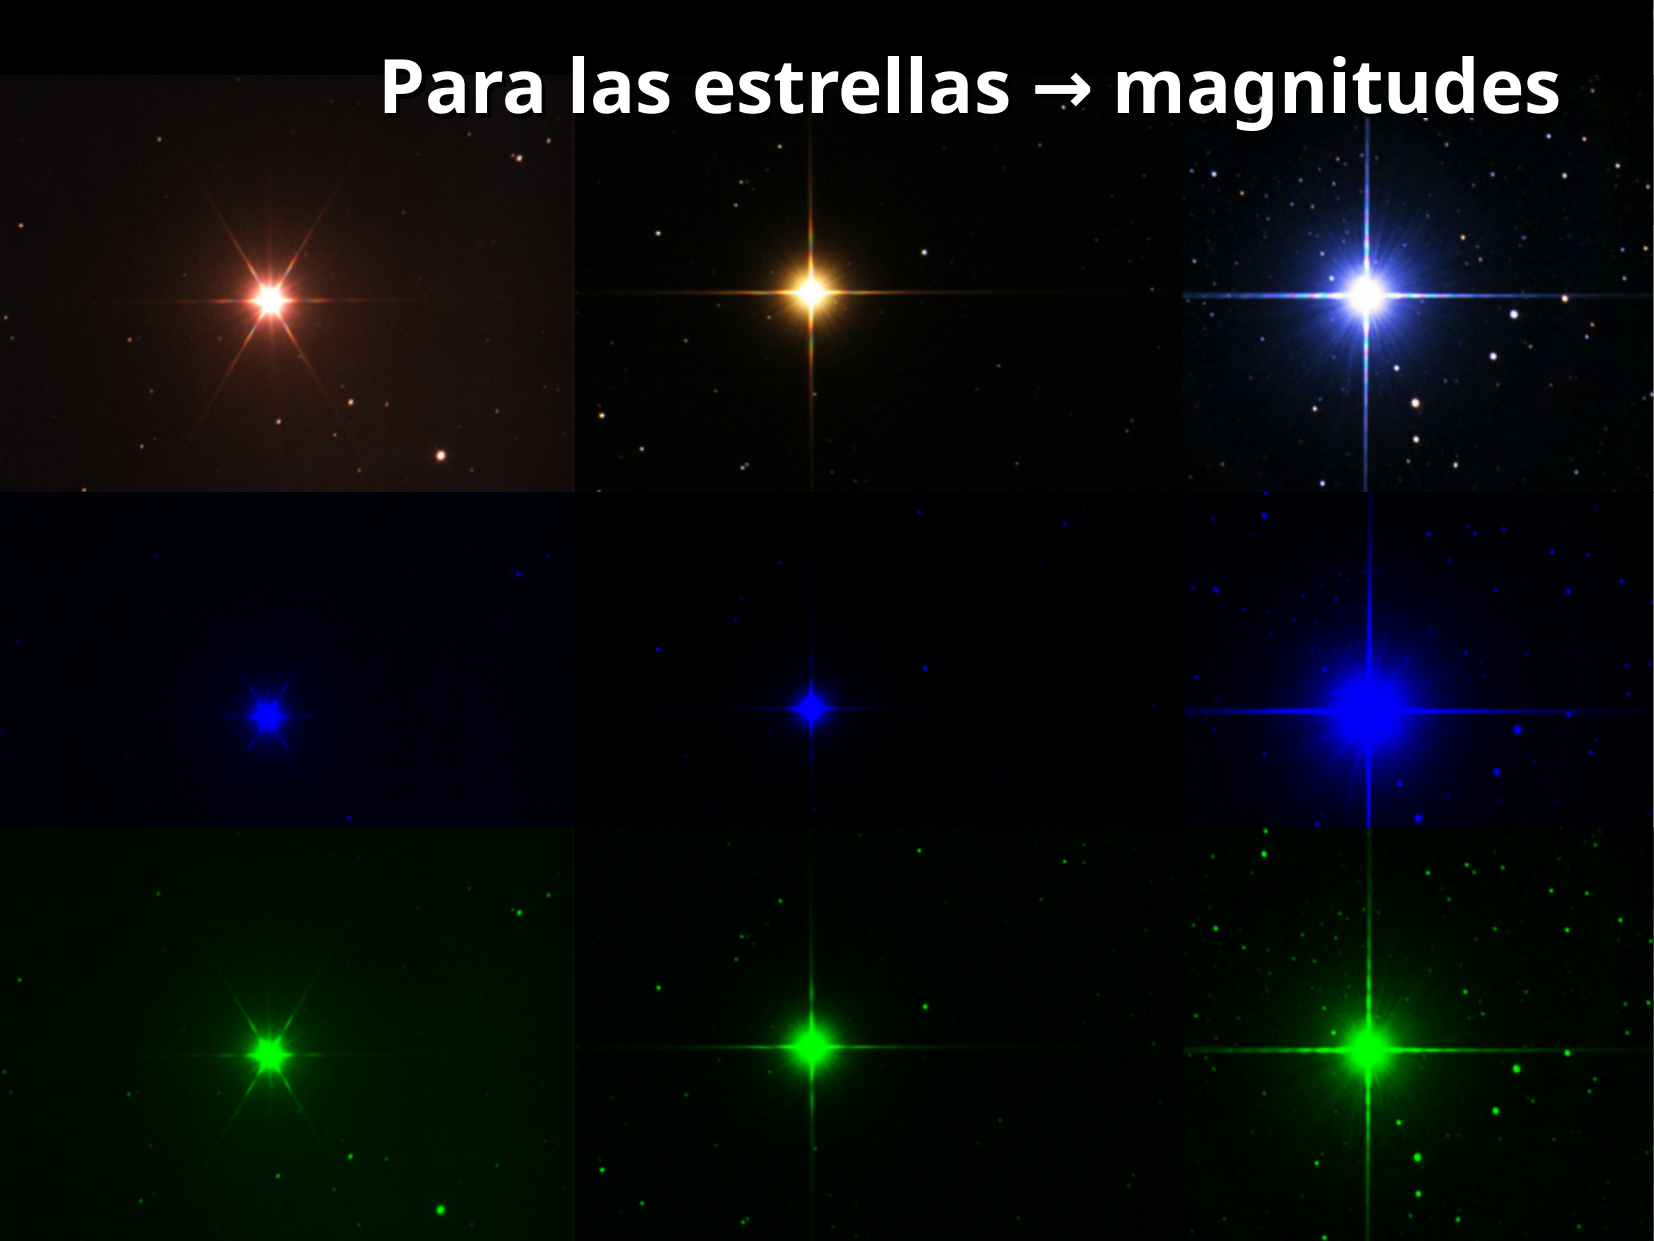

# Para las estrellas → magnitudes
Oct 10, 2017
H. Asorey - IPAC 2017 - 09
38